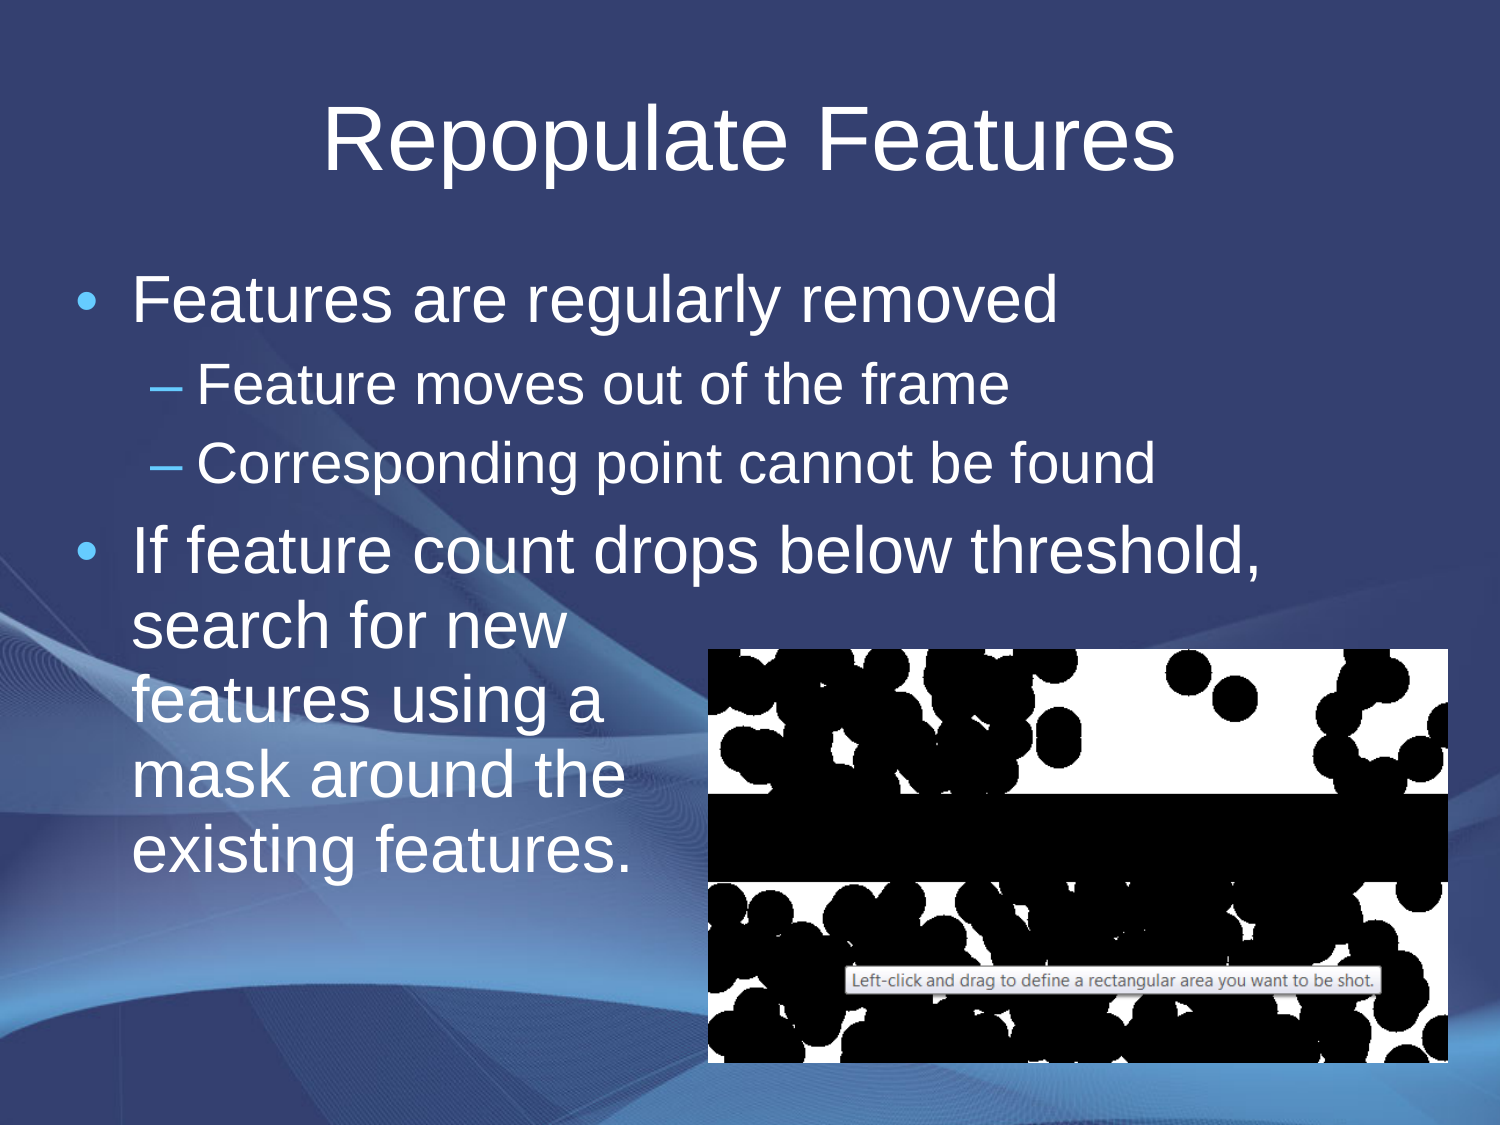

# Repopulate Features
Features are regularly removed
Feature moves out of the frame
Corresponding point cannot be found
If feature count drops below threshold, search for new
features using a
mask around the
existing features.